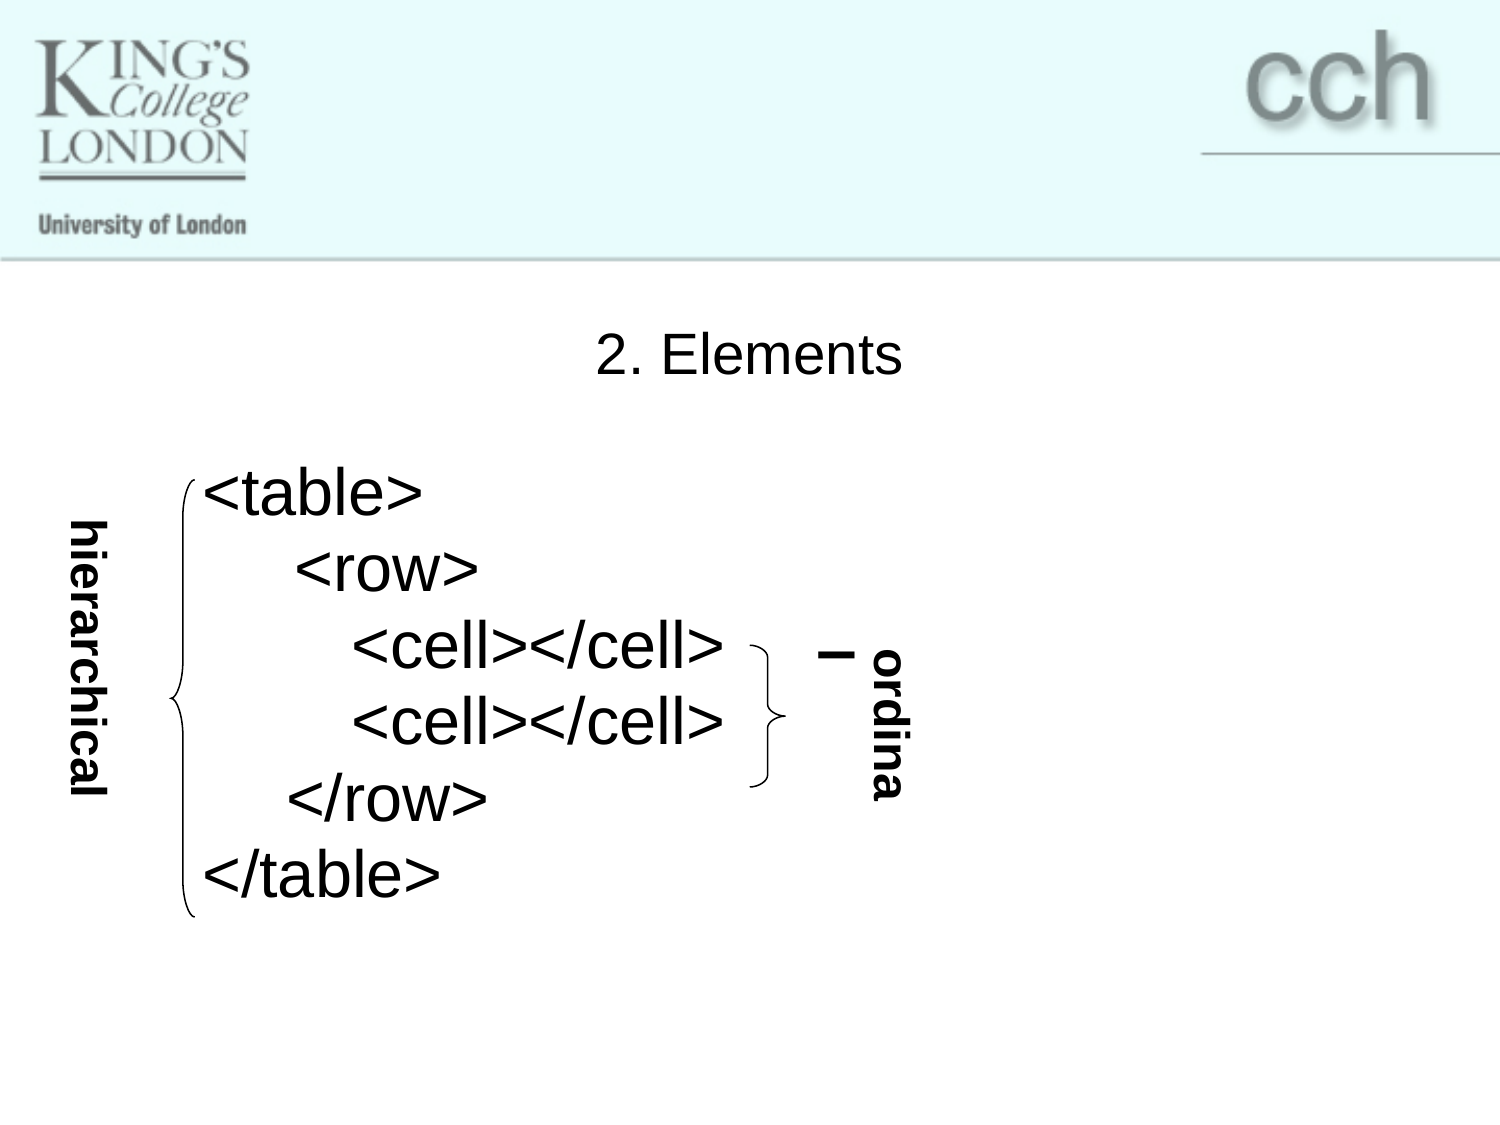

# 2. Elements
<table>
 <row>
		 <cell></cell>
		 <cell></cell>
	 </row>
</table>
hierarchical
ordinal